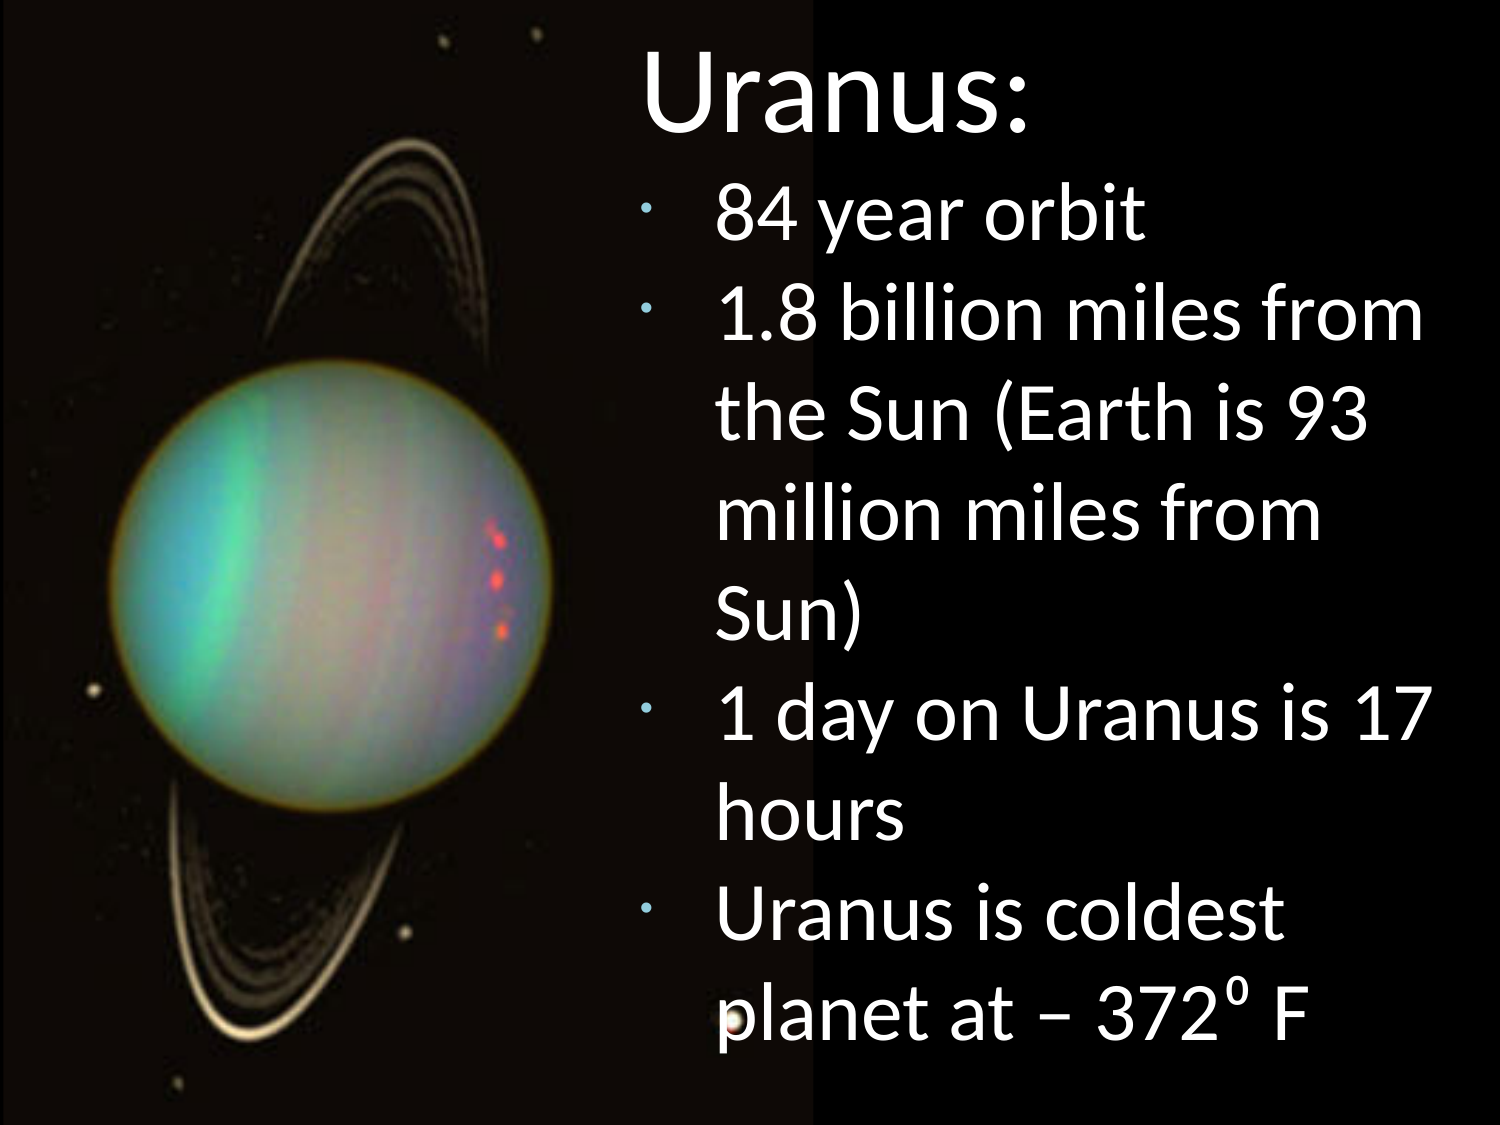

Uranus:
84 year orbit
1.8 billion miles from the Sun (Earth is 93 million miles from Sun)
1 day on Uranus is 17 hours
Uranus is coldest planet at – 372⁰ F